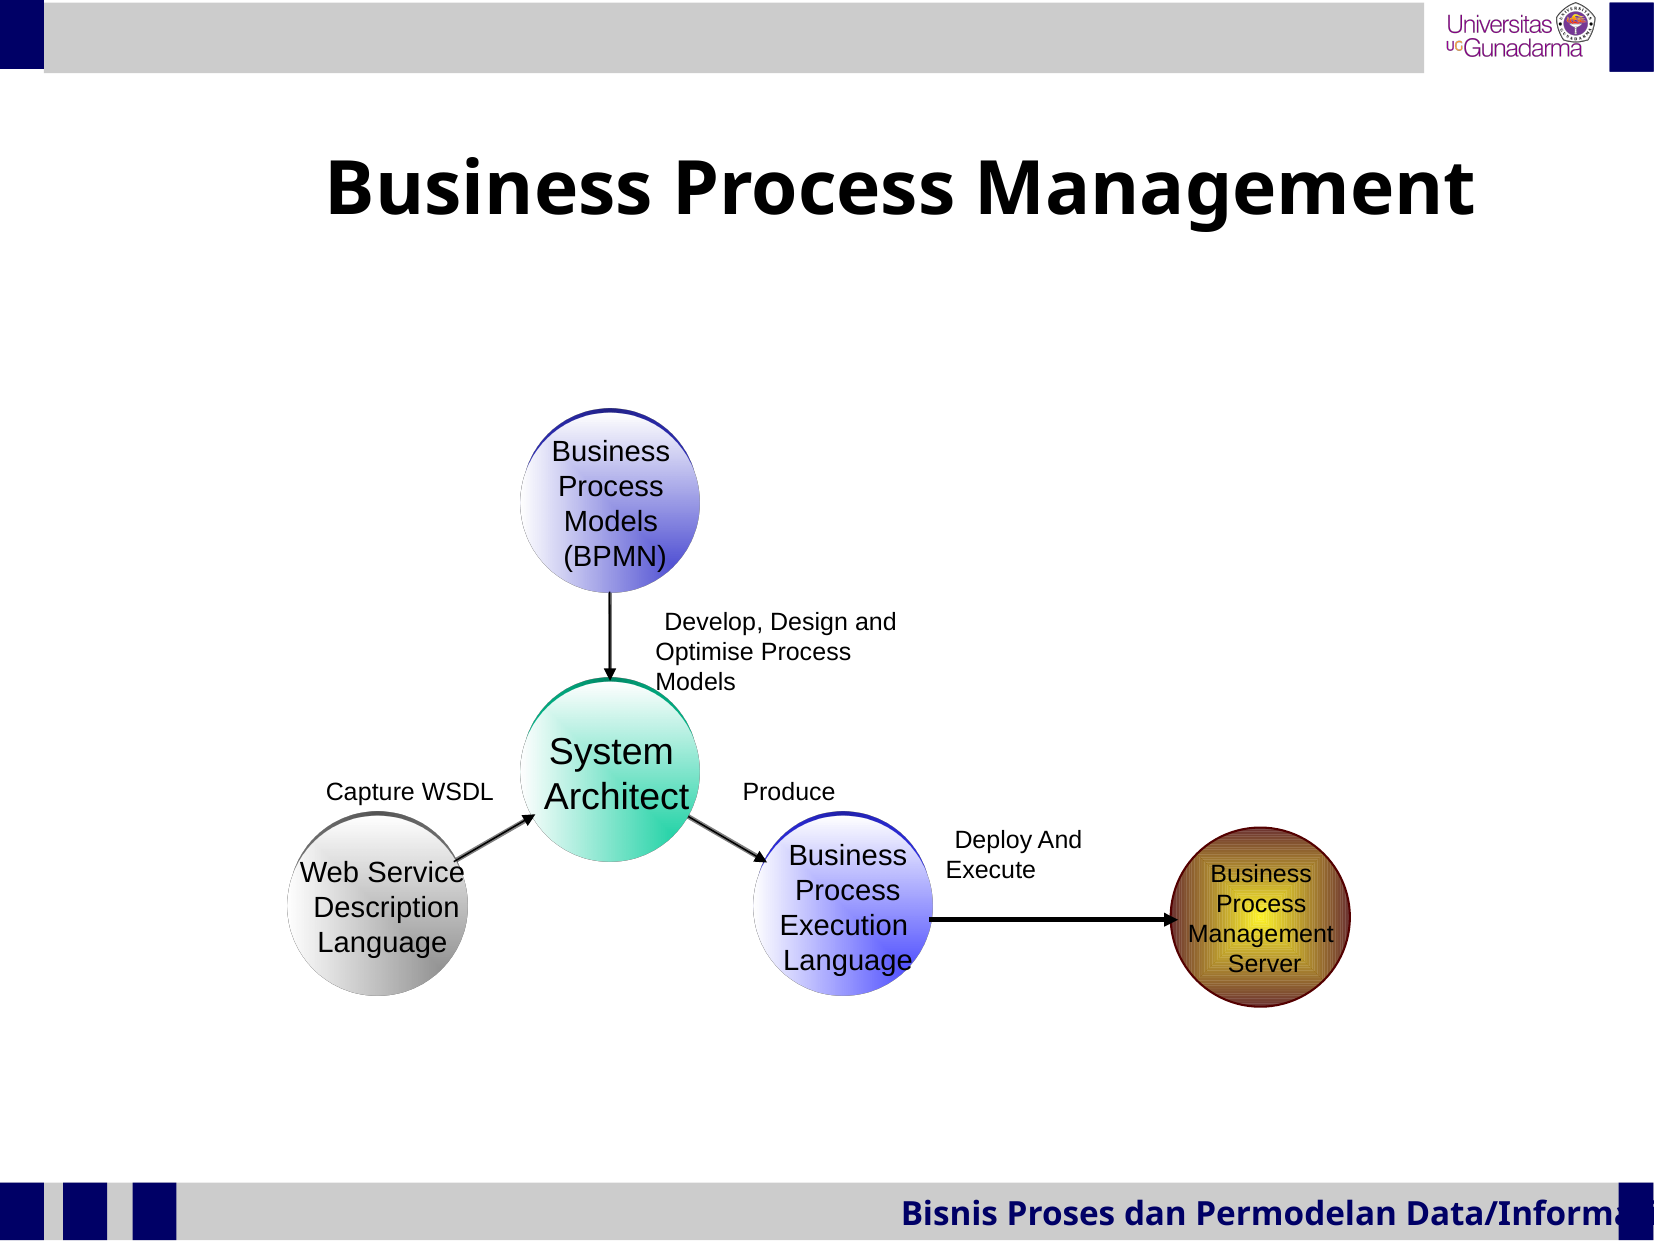

# Business Process Management
Business
Process
Models
(BPMN)
System
Architect
Web Service
 Description
Language
Business
 Process
Execution
Language
Develop, Design and Optimise Process Models
Capture WSDL
Produce
Business
Process
Management
Server
Deploy And Execute